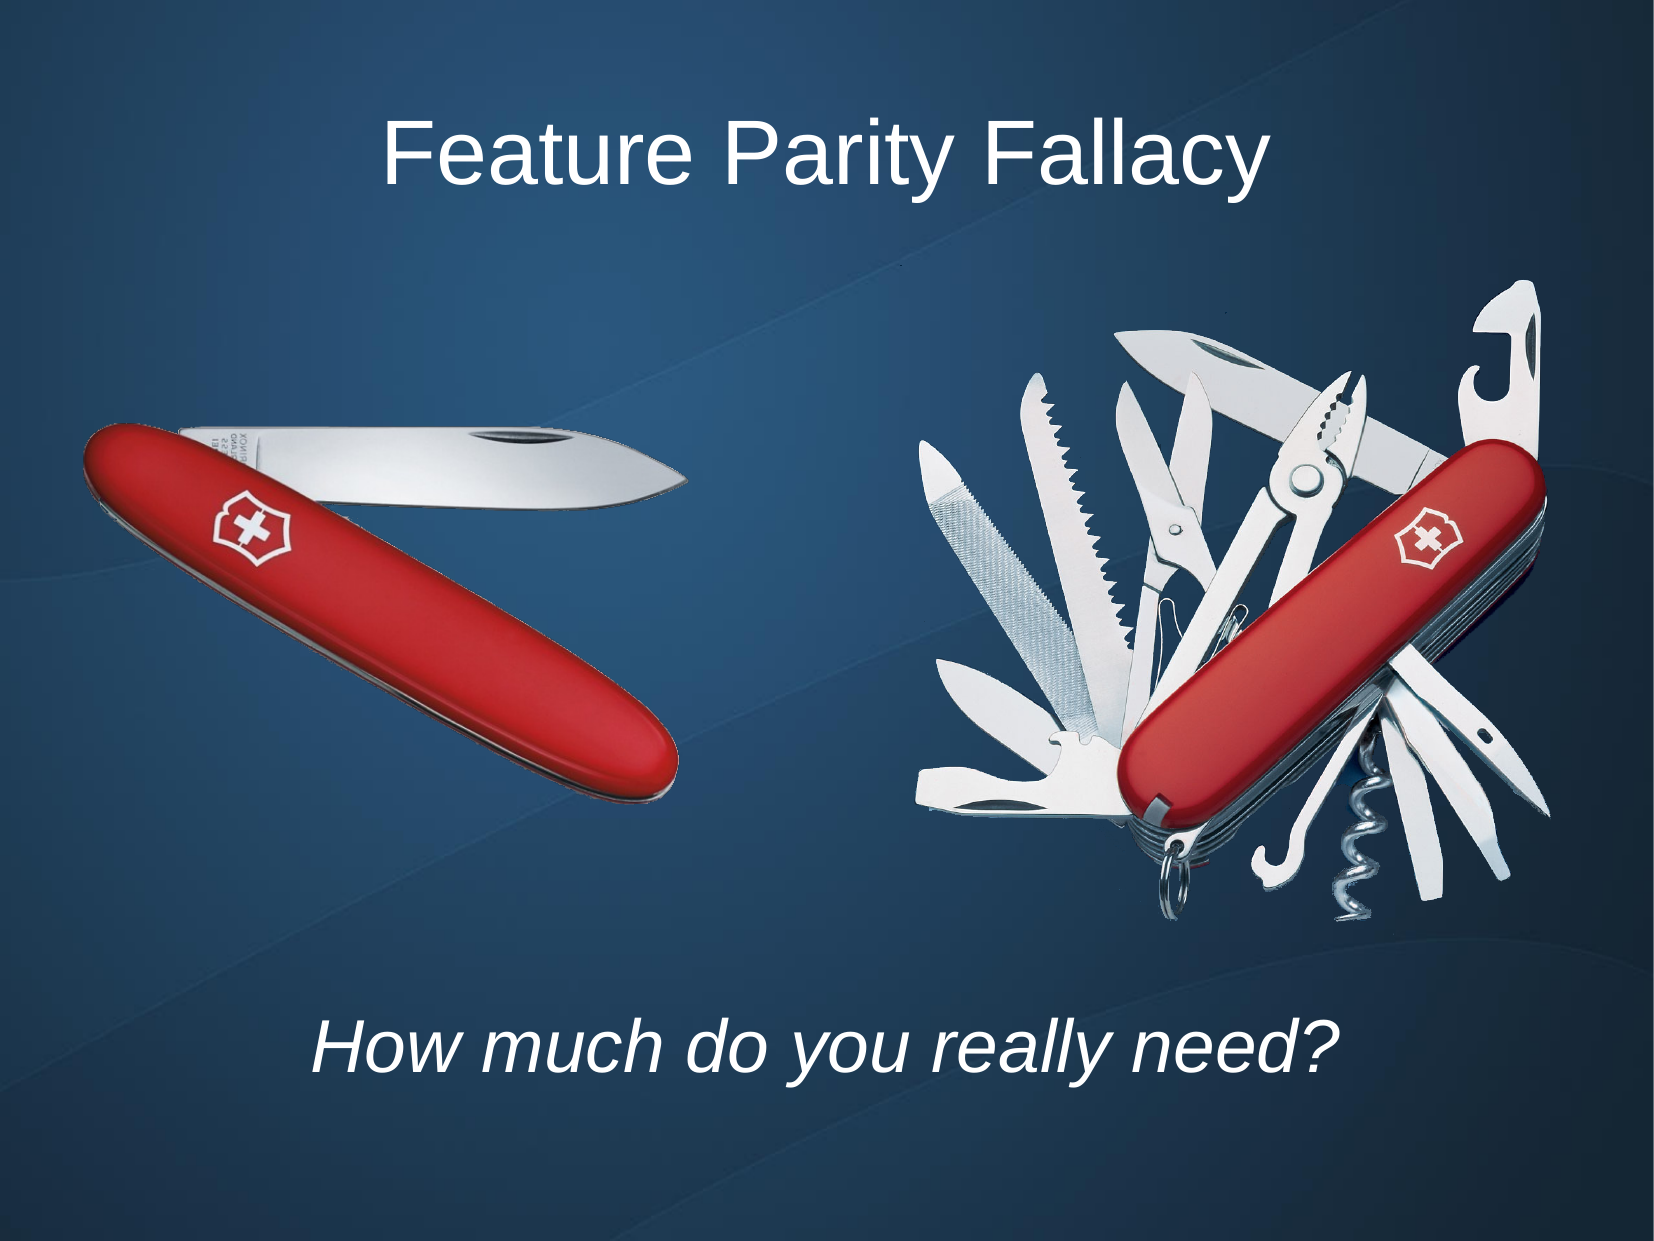

# Feature Parity Fallacy
How much do you really need?